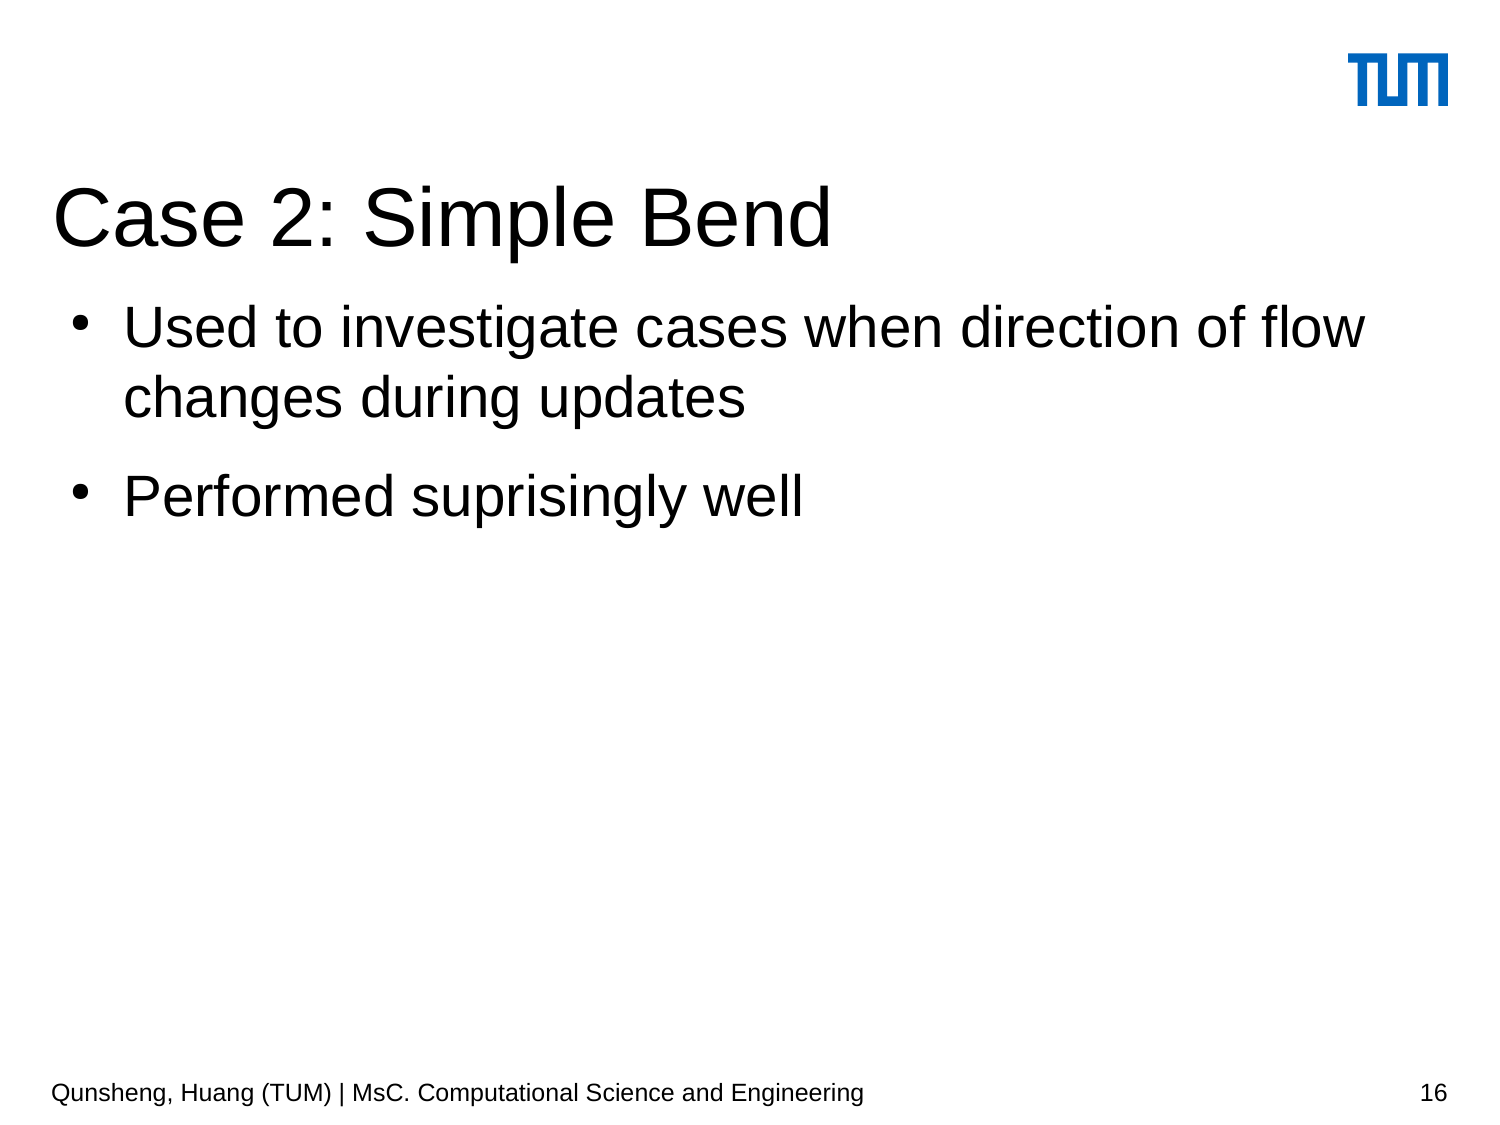

# Case 2: Simple Bend
Used to investigate cases when direction of flow changes during updates
Performed suprisingly well
[2] precice – a coupling library for partitioned multi-physicssimulations on massively parallel systems http://www.precice.org.[Online]. Available: http://www.precice.org